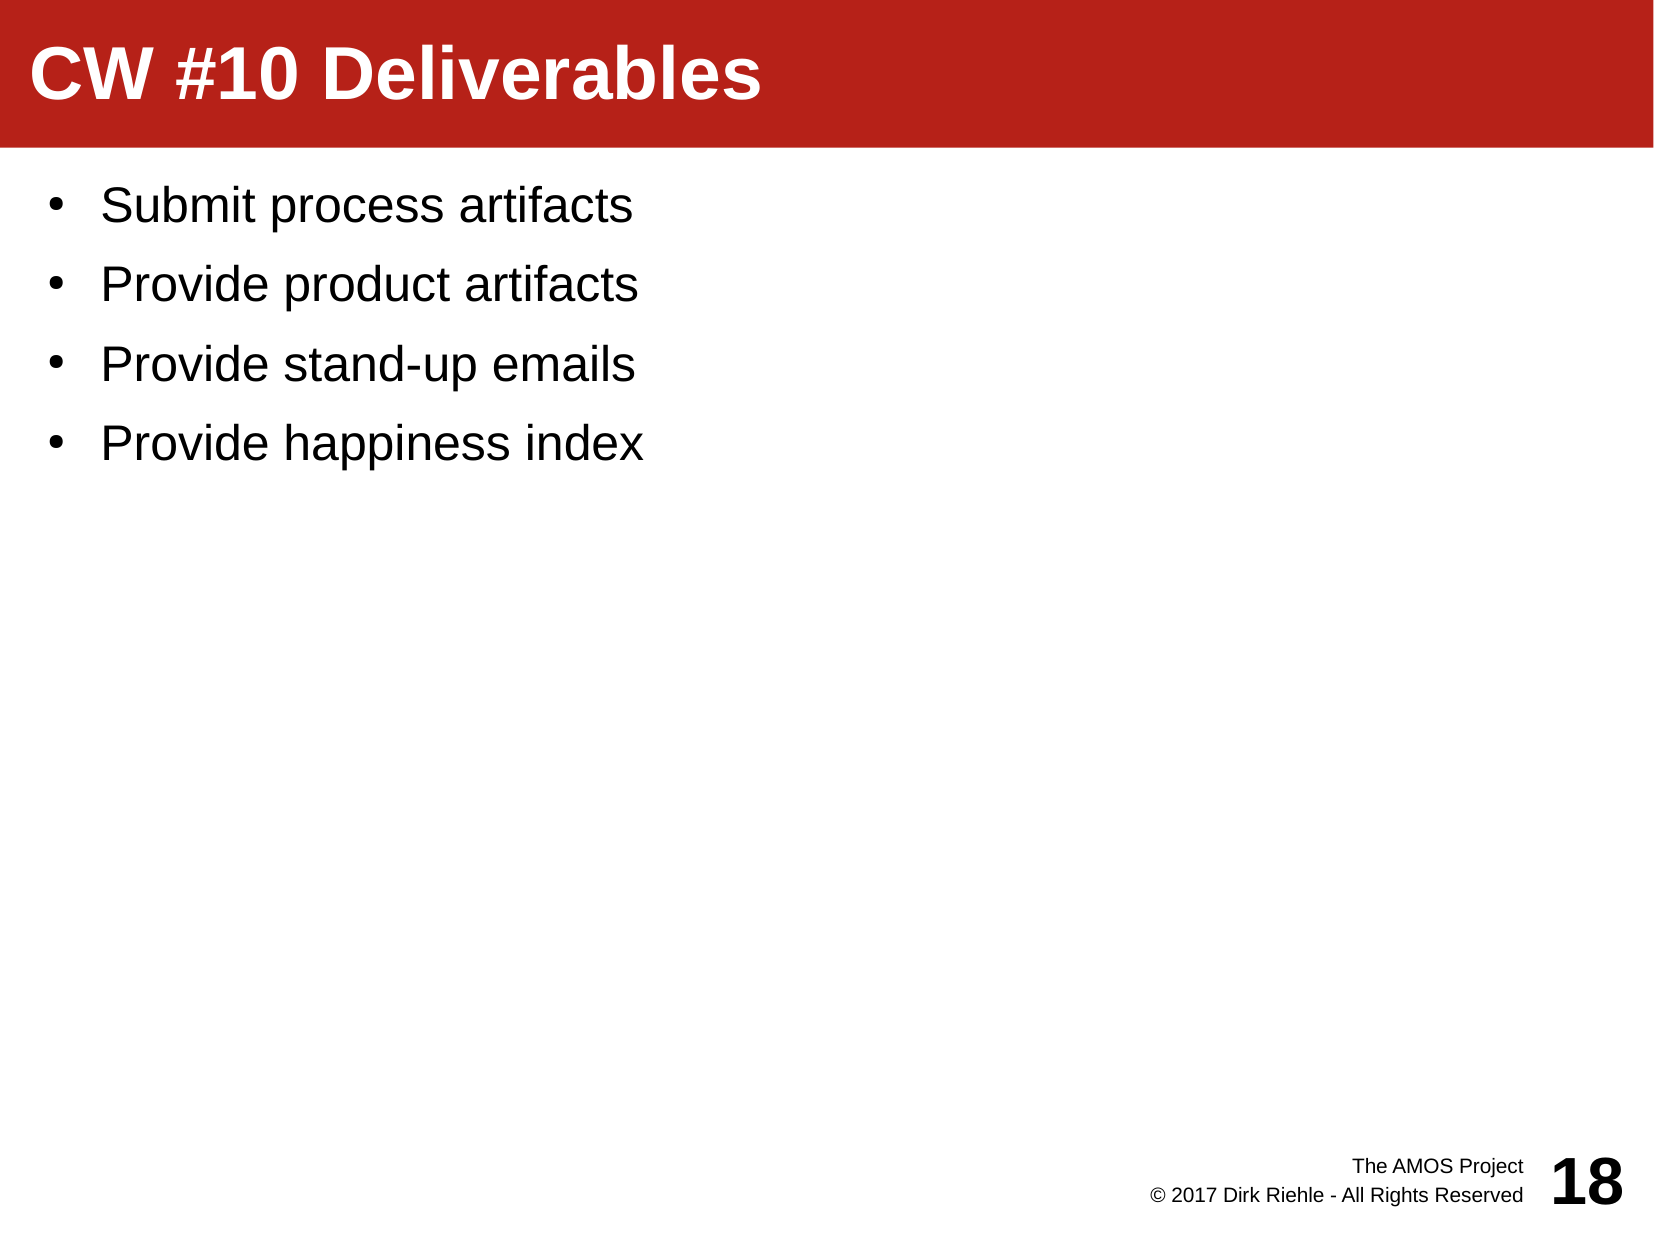

# CW #10 Deliverables
Submit process artifacts
Provide product artifacts
Provide stand-up emails
Provide happiness index
The AMOS Project
18
© 2017 Dirk Riehle - All Rights Reserved